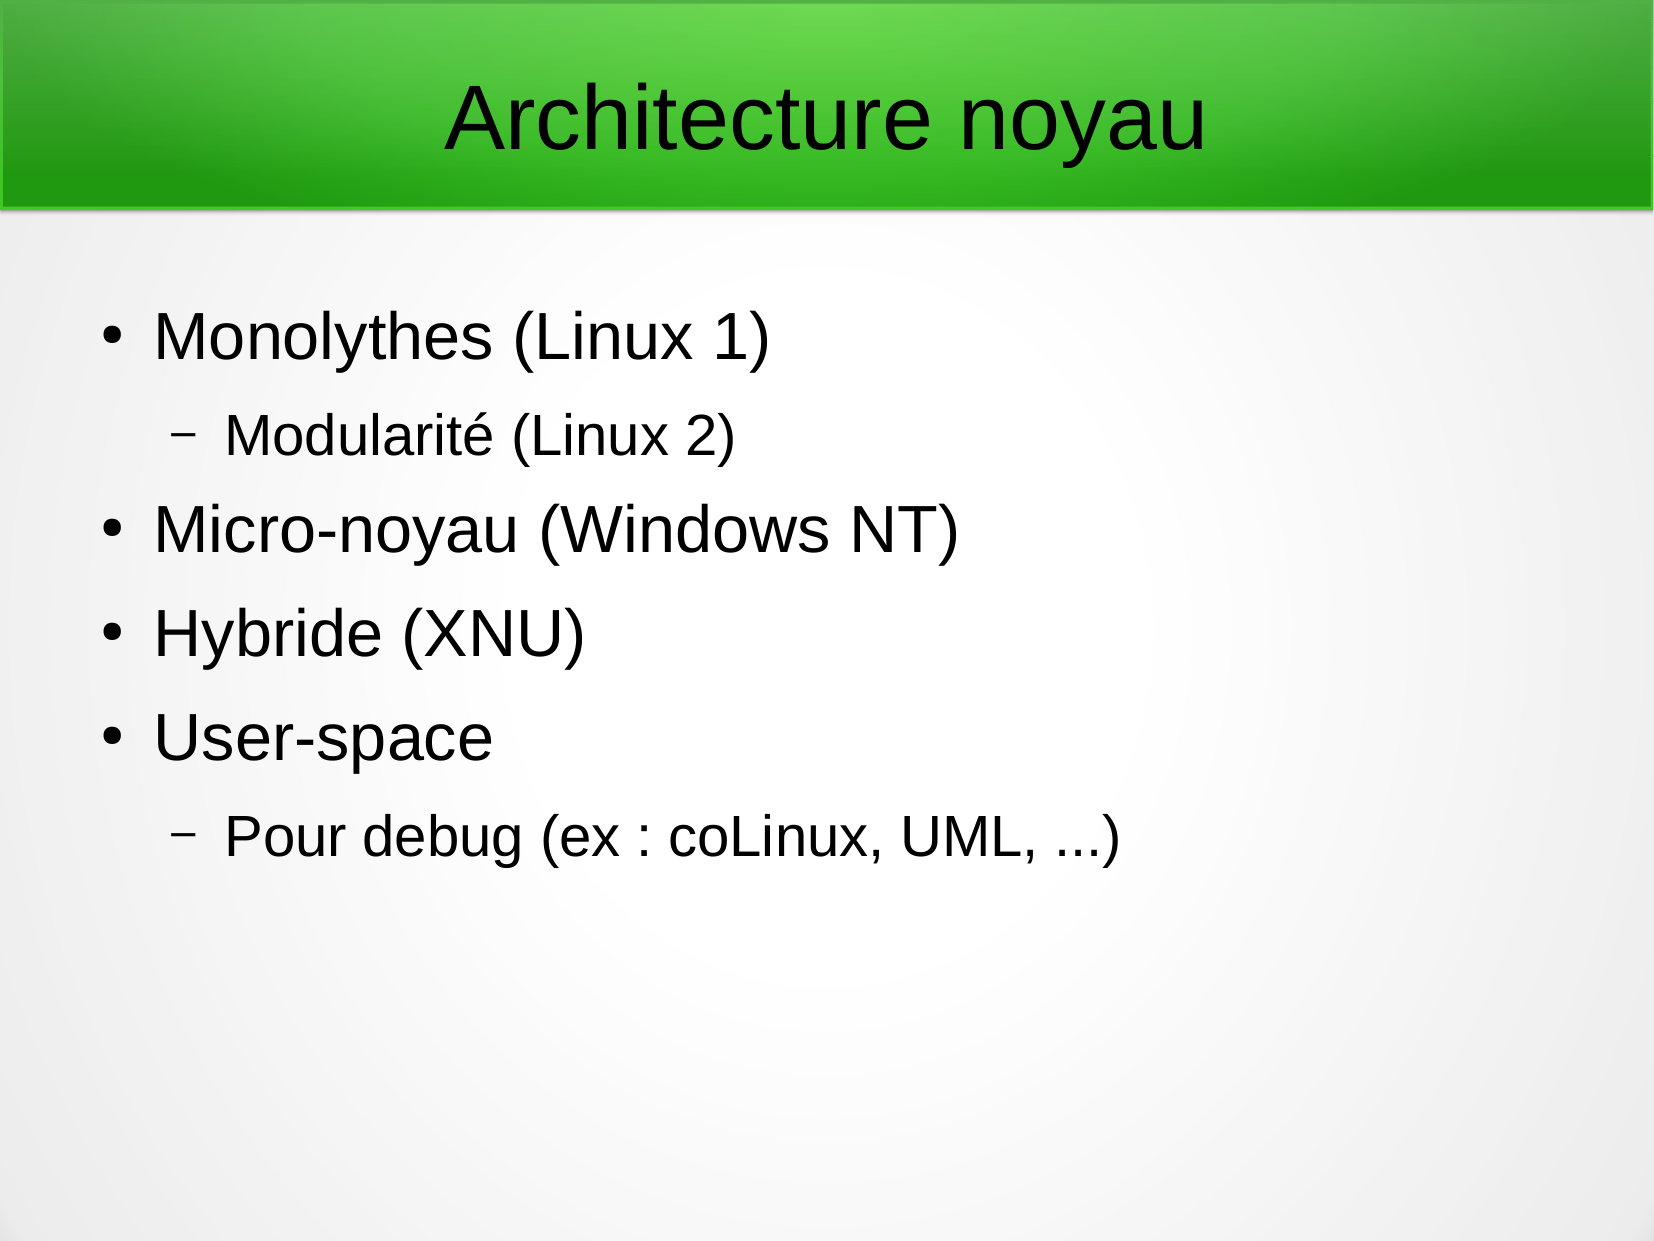

# Architecture noyau
Monolythes (Linux 1)
Modularité (Linux 2)
Micro-noyau (Windows NT)
Hybride (XNU)
User-space
Pour debug (ex : coLinux, UML, ...)